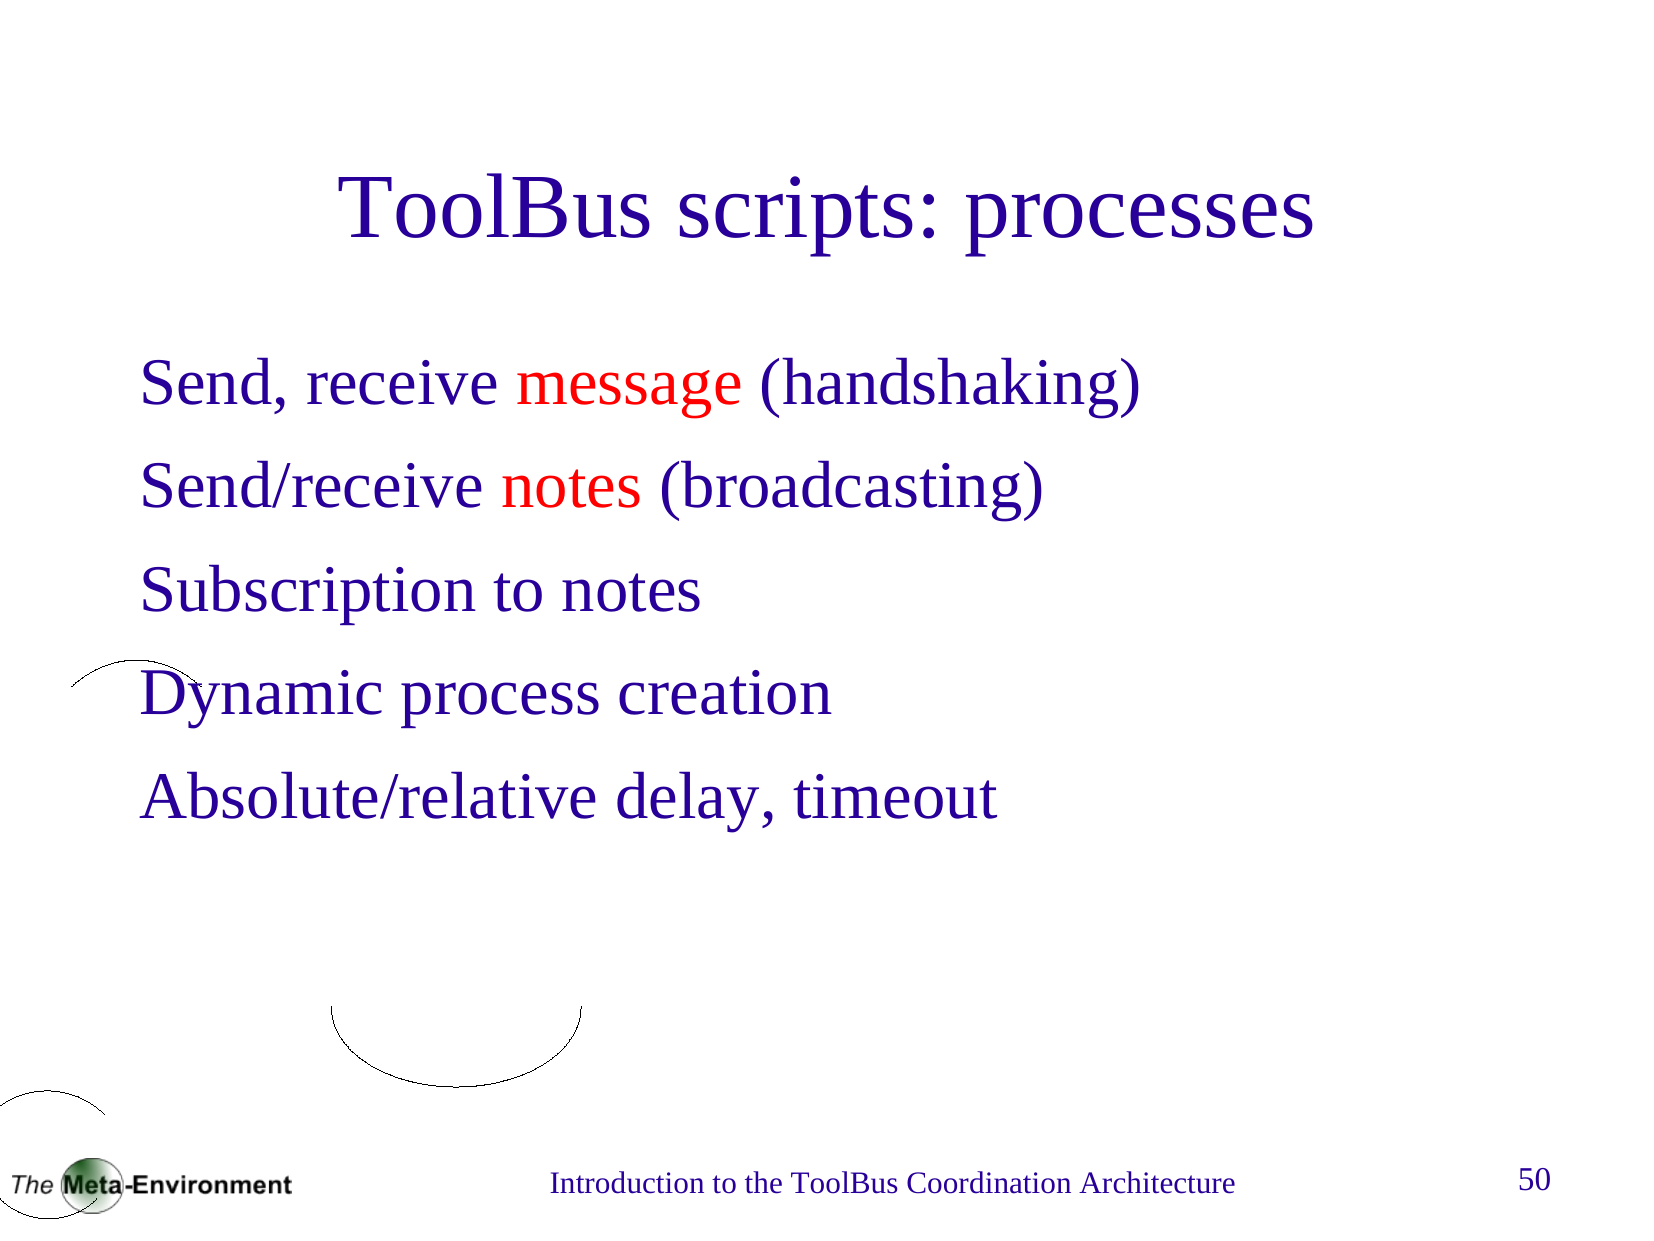

# ToolBus scripts: processes
Send, receive message (handshaking)
Send/receive notes (broadcasting)
Subscription to notes
Dynamic process creation
Absolute/relative delay, timeout